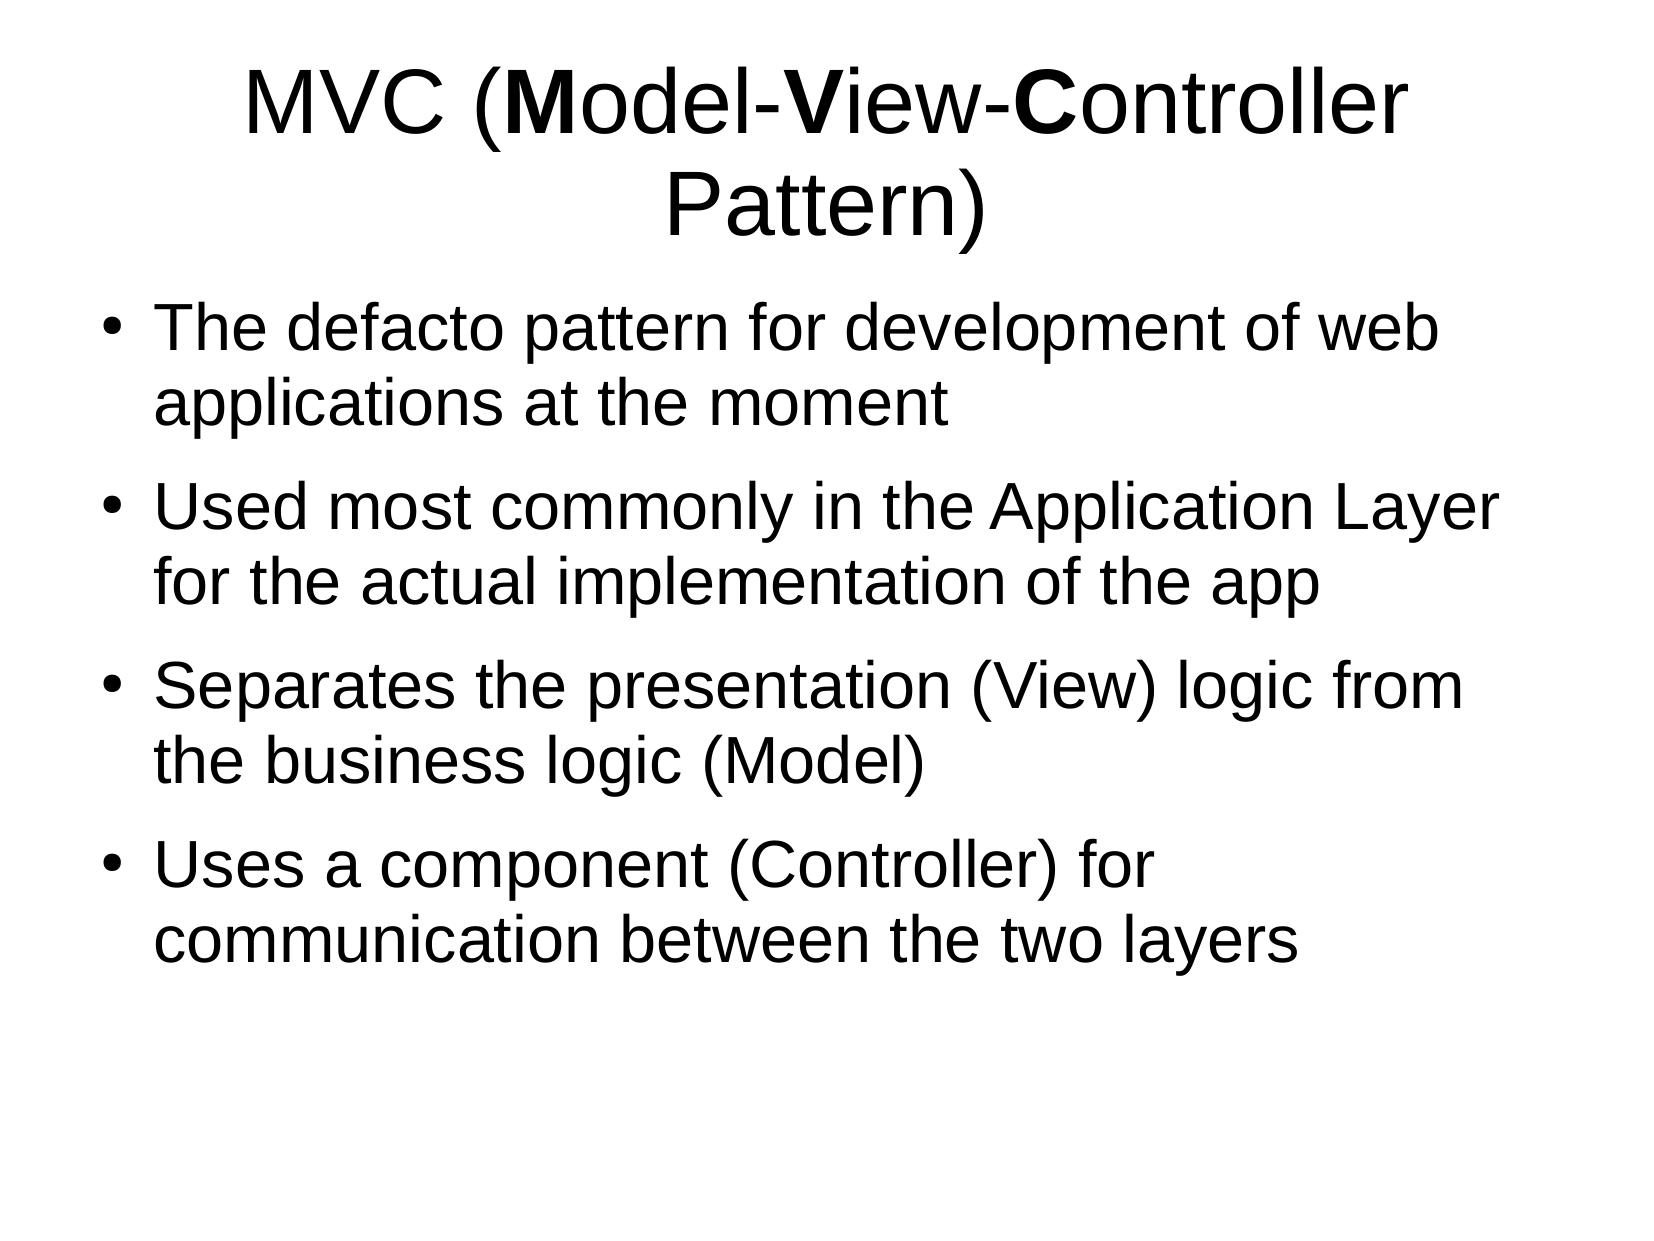

# MVC (Model-View-Controller Pattern)
The defacto pattern for development of web applications at the moment
Used most commonly in the Application Layer for the actual implementation of the app
Separates the presentation (View) logic from the business logic (Model)
Uses a component (Controller) for communication between the two layers